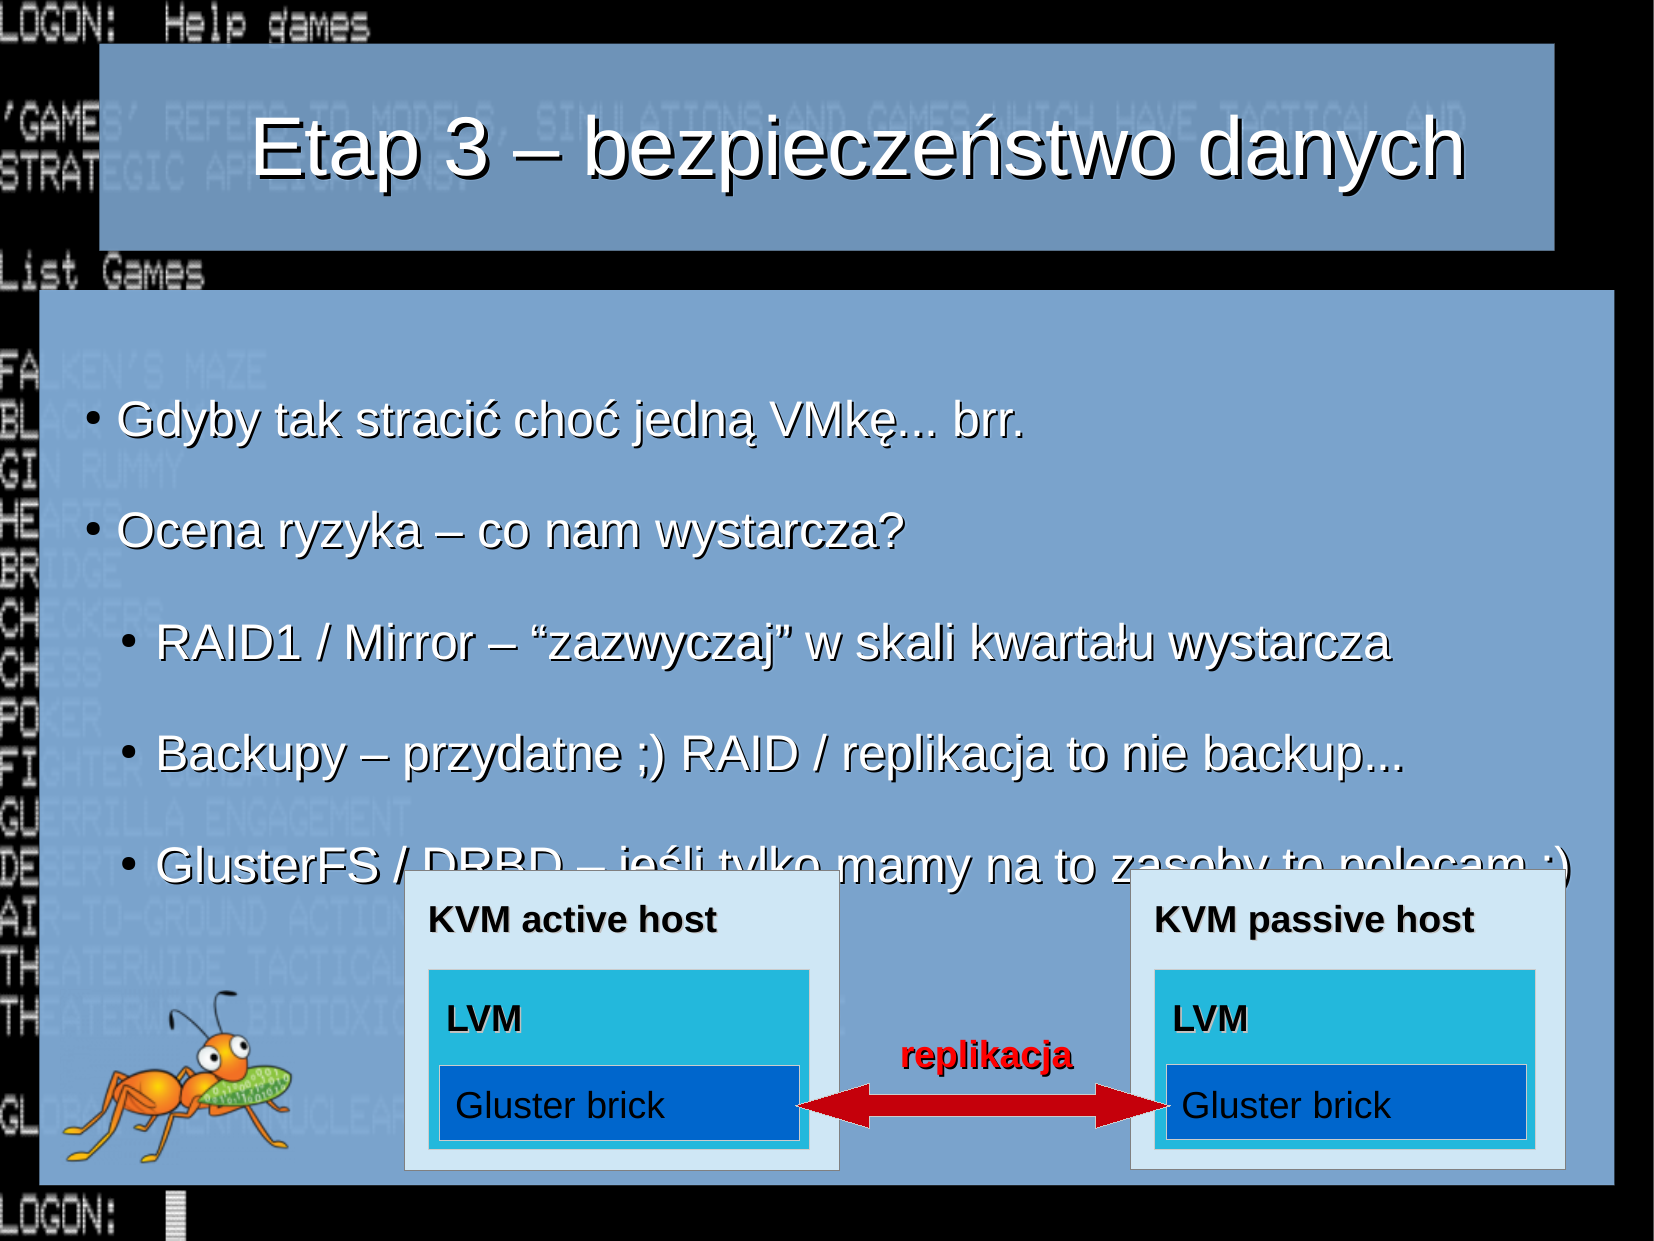

# Etap 3 – bezpieczeństwo danych
 Gdyby tak stracić choć jedną VMkę... brr.
 Ocena ryzyka – co nam wystarcza?
RAID1 / Mirror – “zazwyczaj” w skali kwartału wystarcza
Backupy – przydatne ;) RAID / replikacja to nie backup...
GlusterFS / DRBD – jeśli tylko mamy na to zasoby to polecam :)
KVM passive host
KVM active host
LVM
LVM
replikacja
Gluster brick
Gluster brick